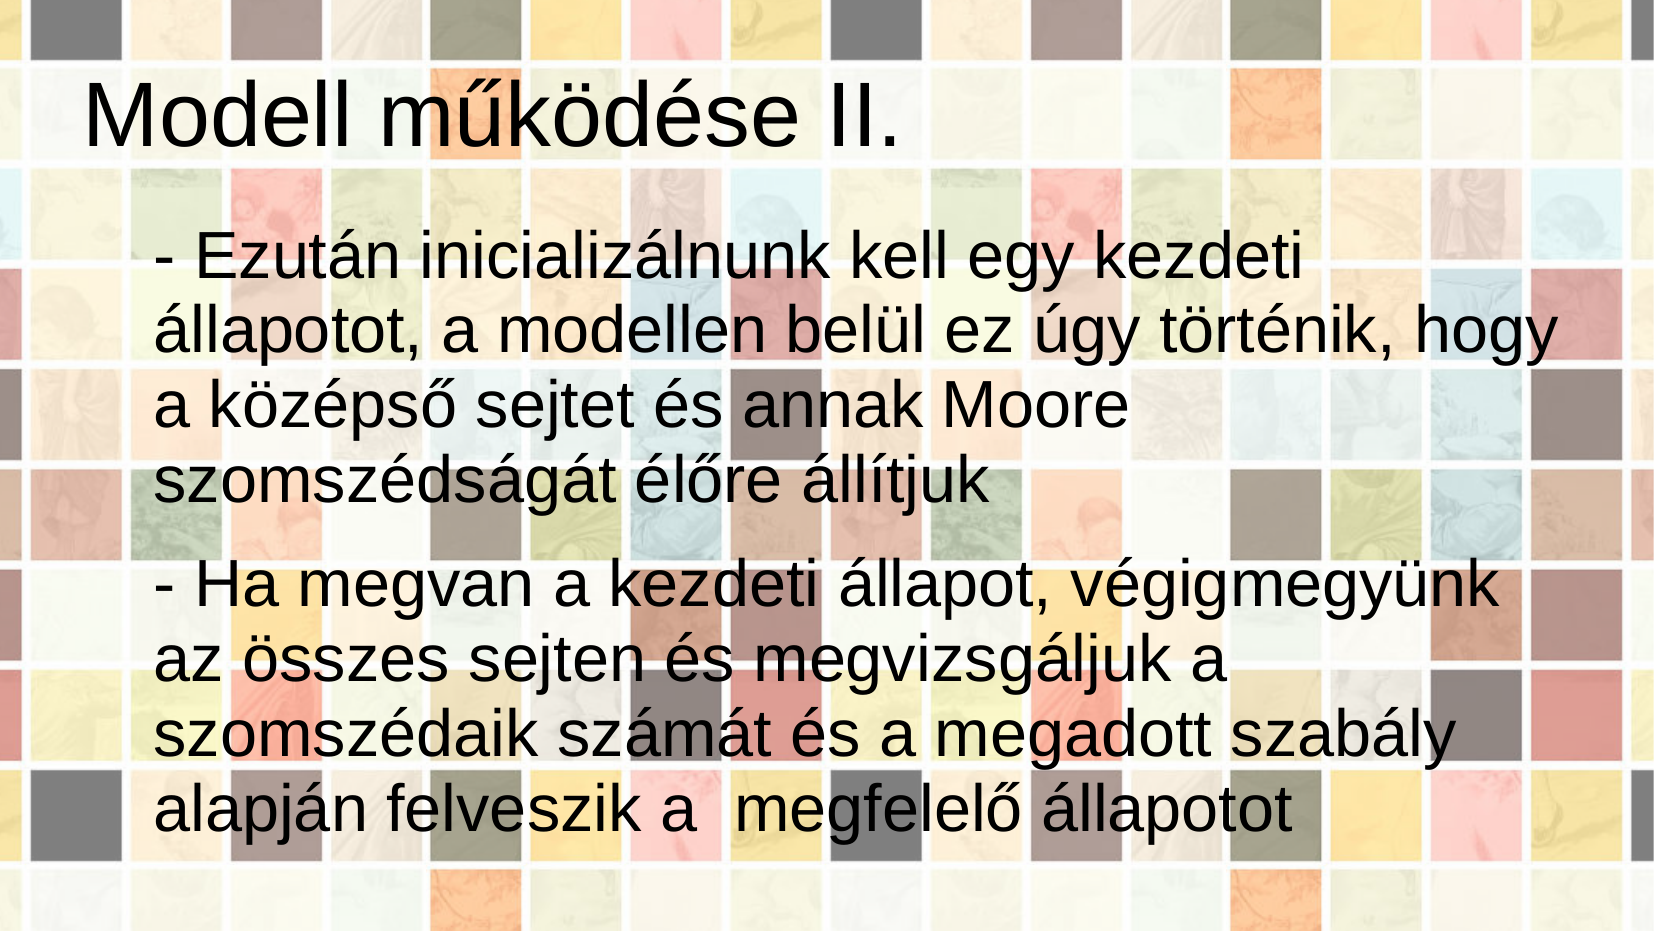

# Modell működése II.
- Ezután inicializálnunk kell egy kezdeti állapotot, a modellen belül ez úgy történik, hogy a középső sejtet és annak Moore szomszédságát élőre állítjuk
- Ha megvan a kezdeti állapot, végigmegyünk az összes sejten és megvizsgáljuk a szomszédaik számát és a megadott szabály alapján felveszik a megfelelő állapotot